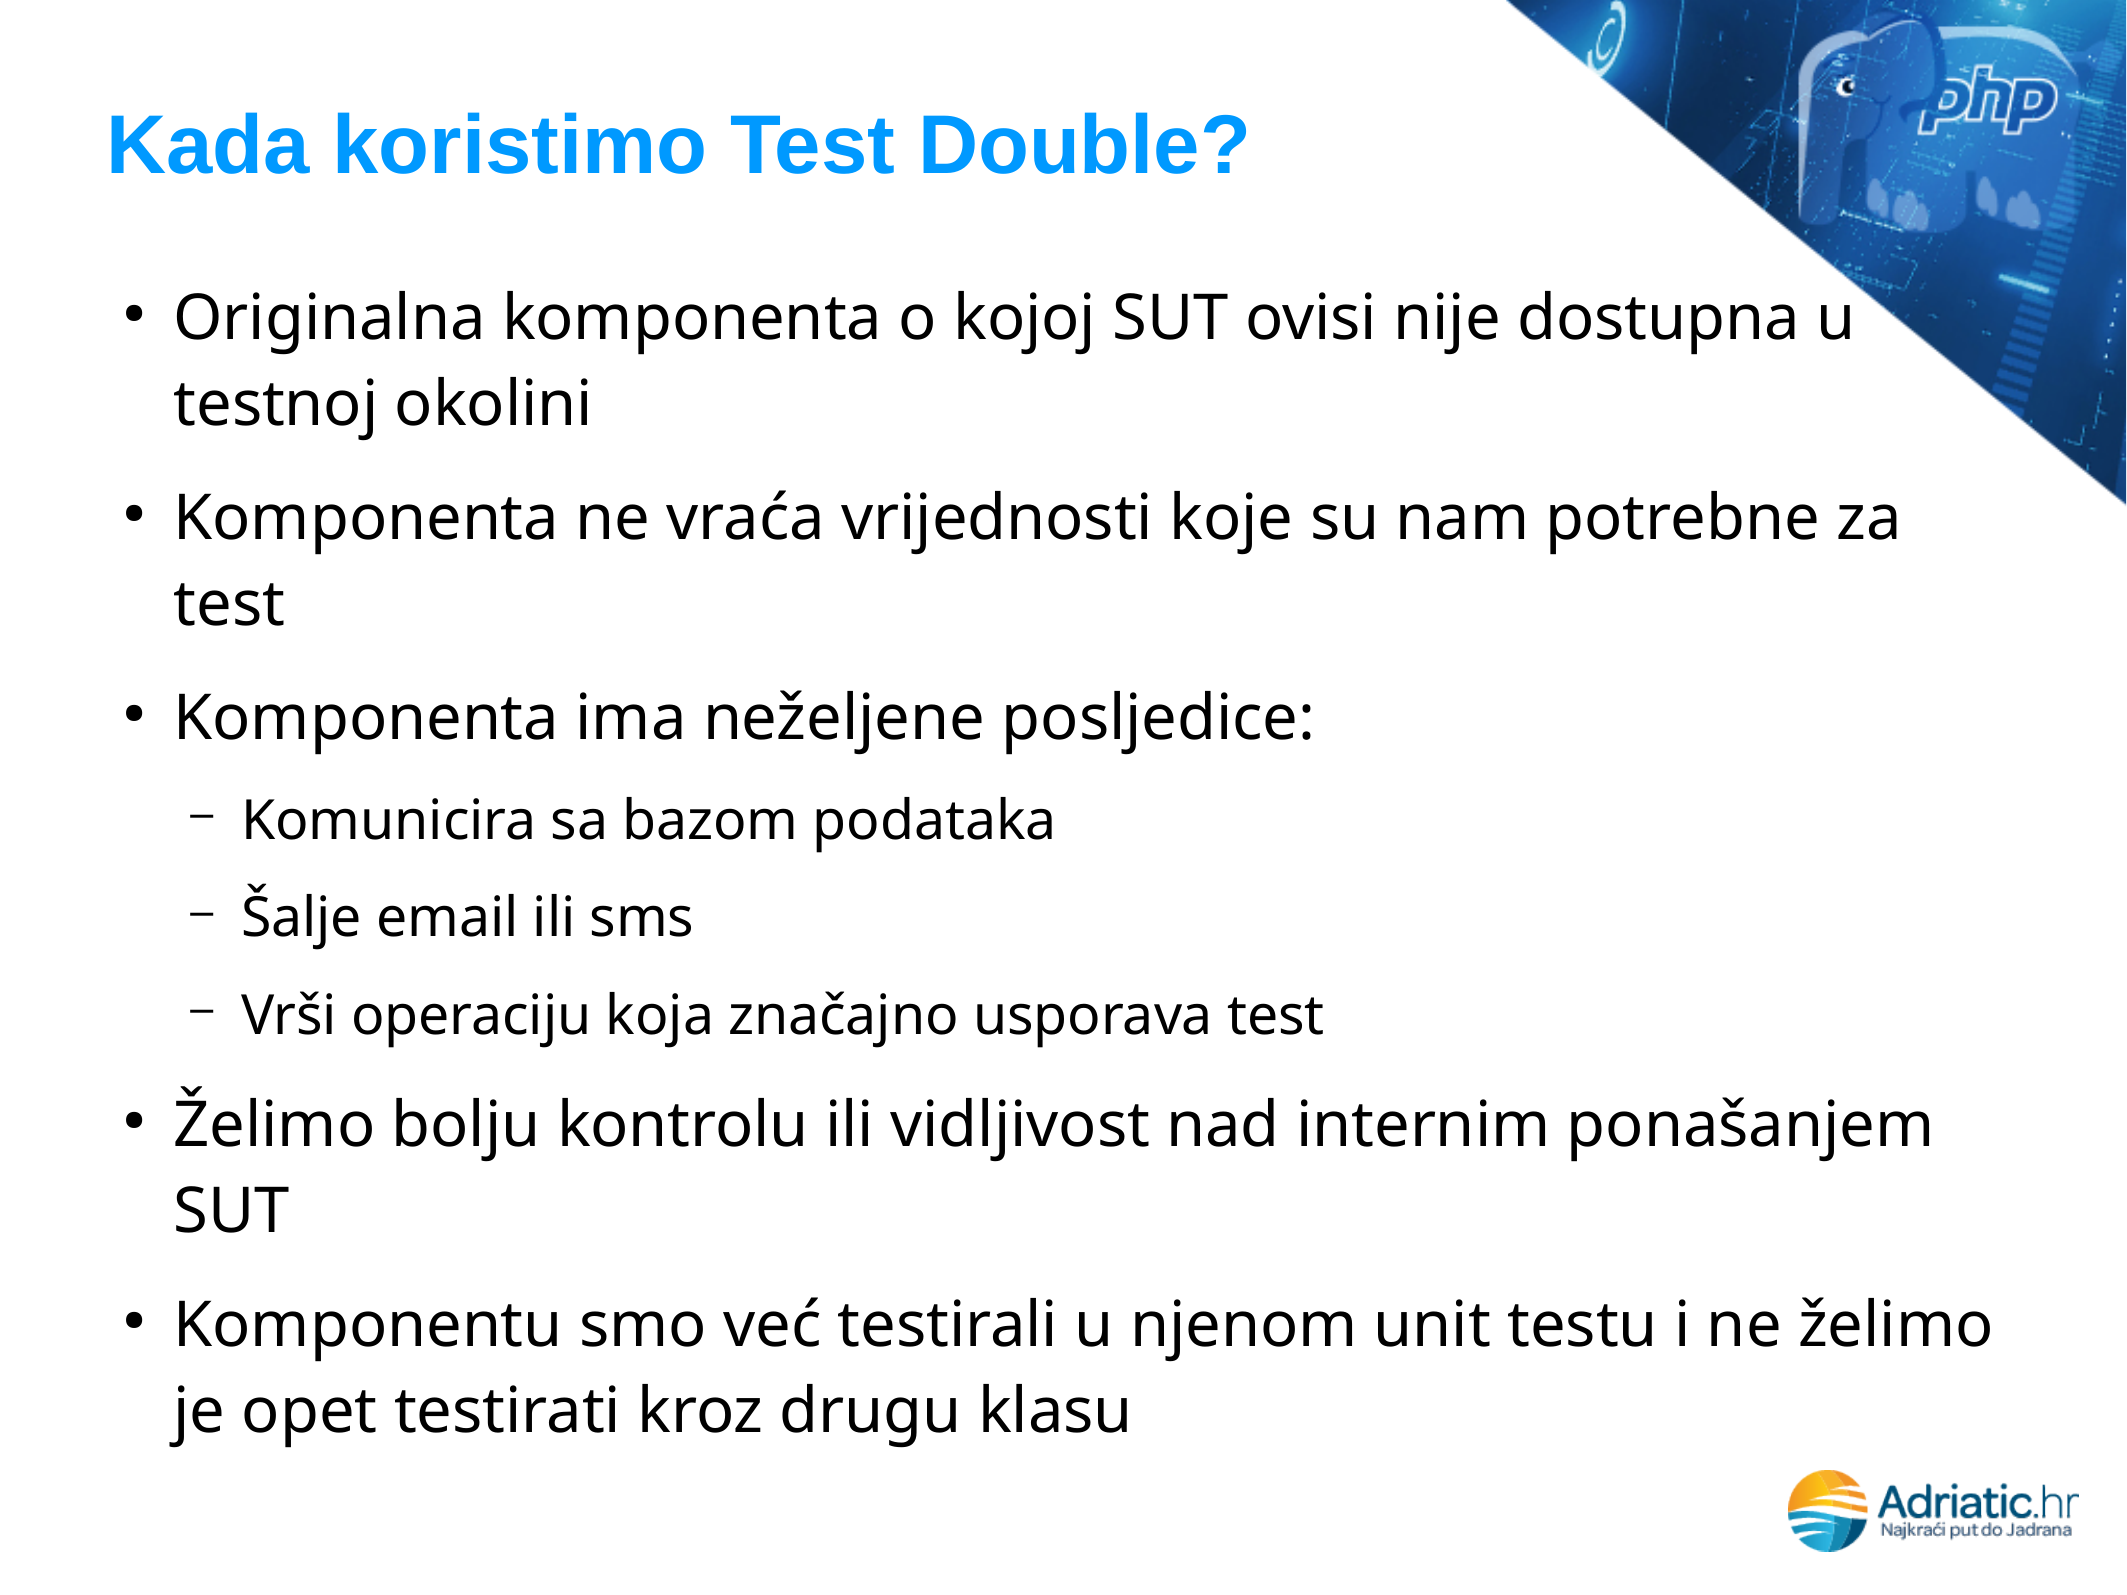

# Kada koristimo Test Double?
Originalna komponenta o kojoj SUT ovisi nije dostupna u testnoj okolini
Komponenta ne vraća vrijednosti koje su nam potrebne za test
Komponenta ima neželjene posljedice:
Komunicira sa bazom podataka
Šalje email ili sms
Vrši operaciju koja značajno usporava test
Želimo bolju kontrolu ili vidljivost nad internim ponašanjem SUT
Komponentu smo već testirali u njenom unit testu i ne želimo je opet testirati kroz drugu klasu